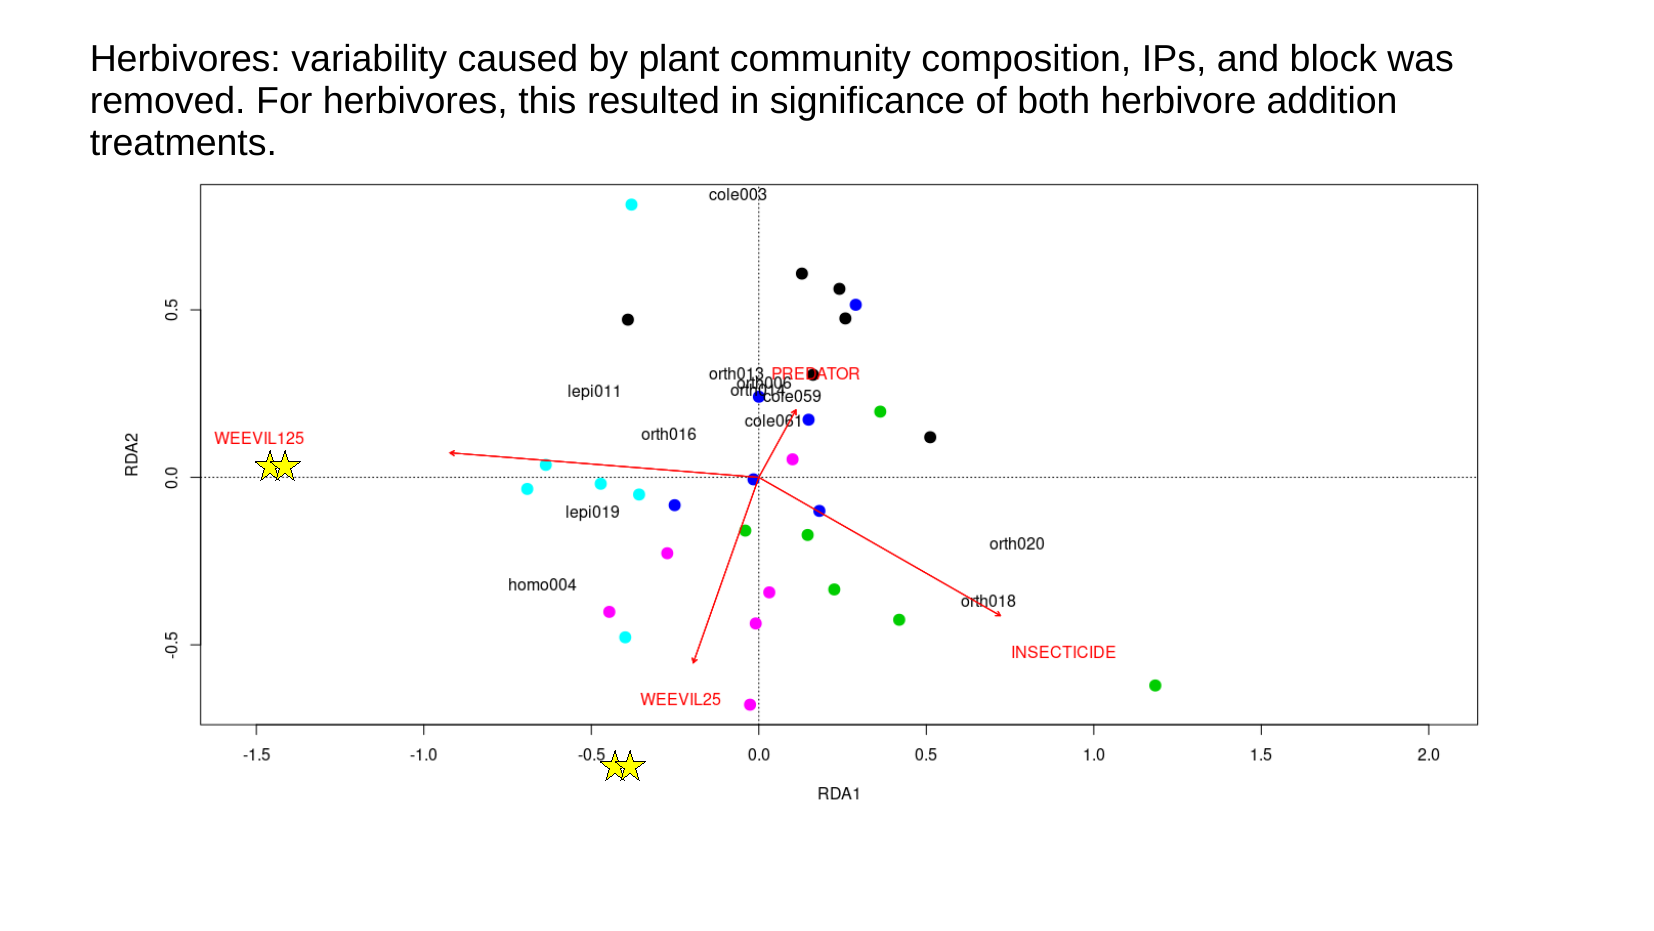

Herbivores: variability caused by plant community composition, IPs, and block was removed. For herbivores, this resulted in significance of both herbivore addition treatments.